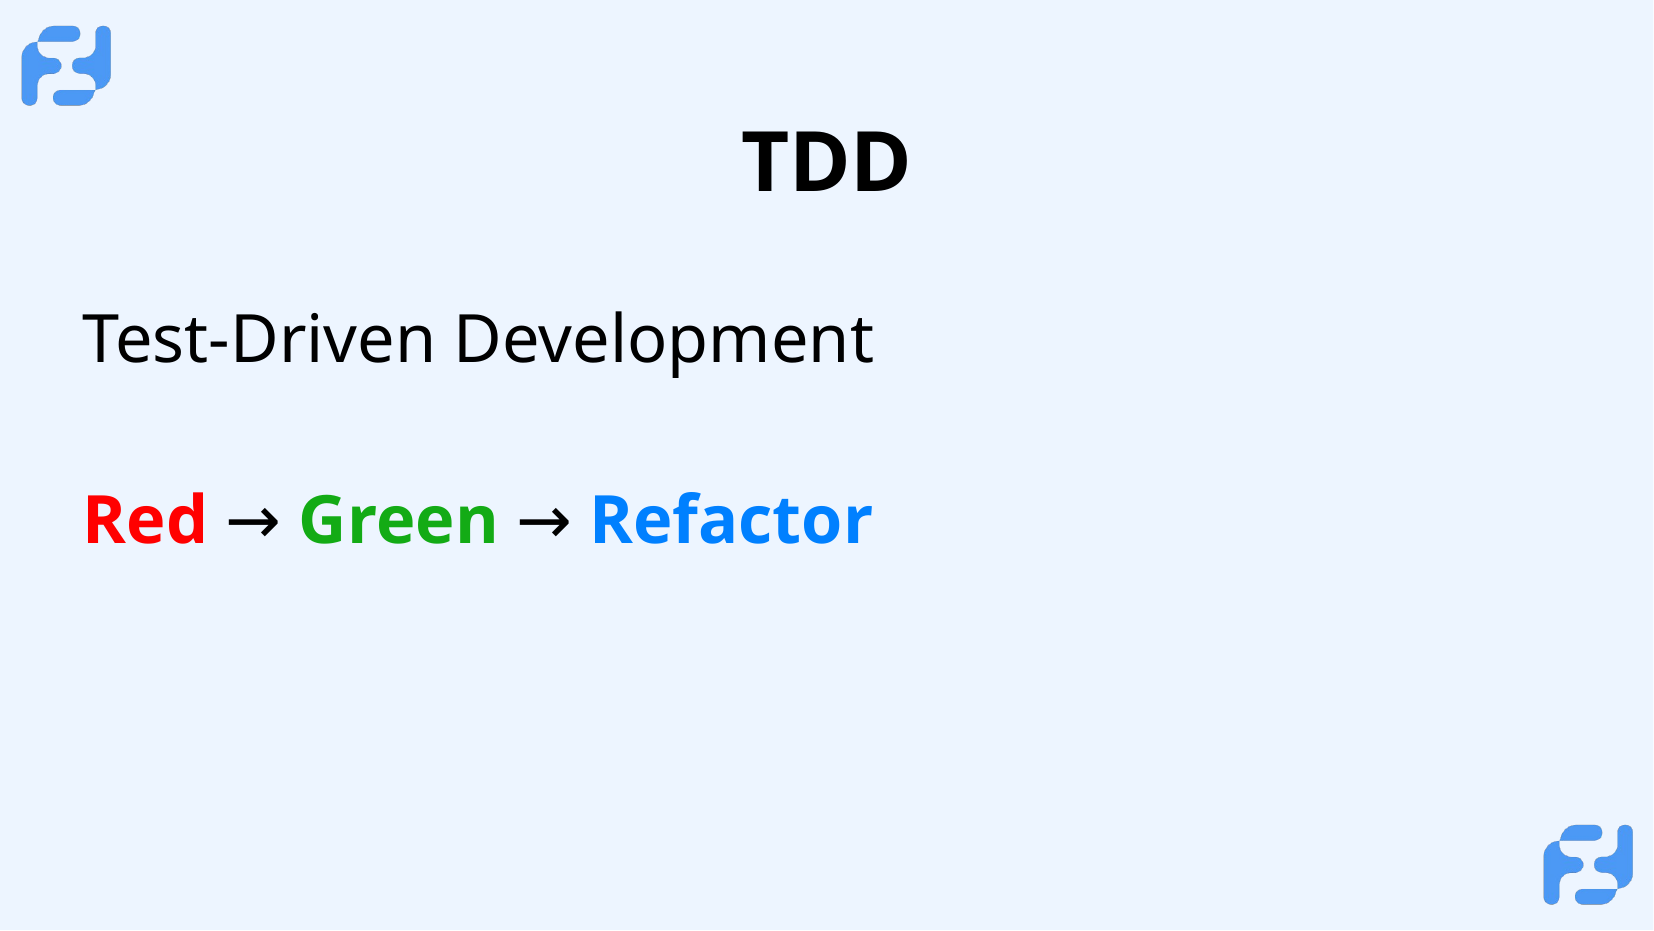

# TDD
Test-Driven Development
Red → Green → Refactor